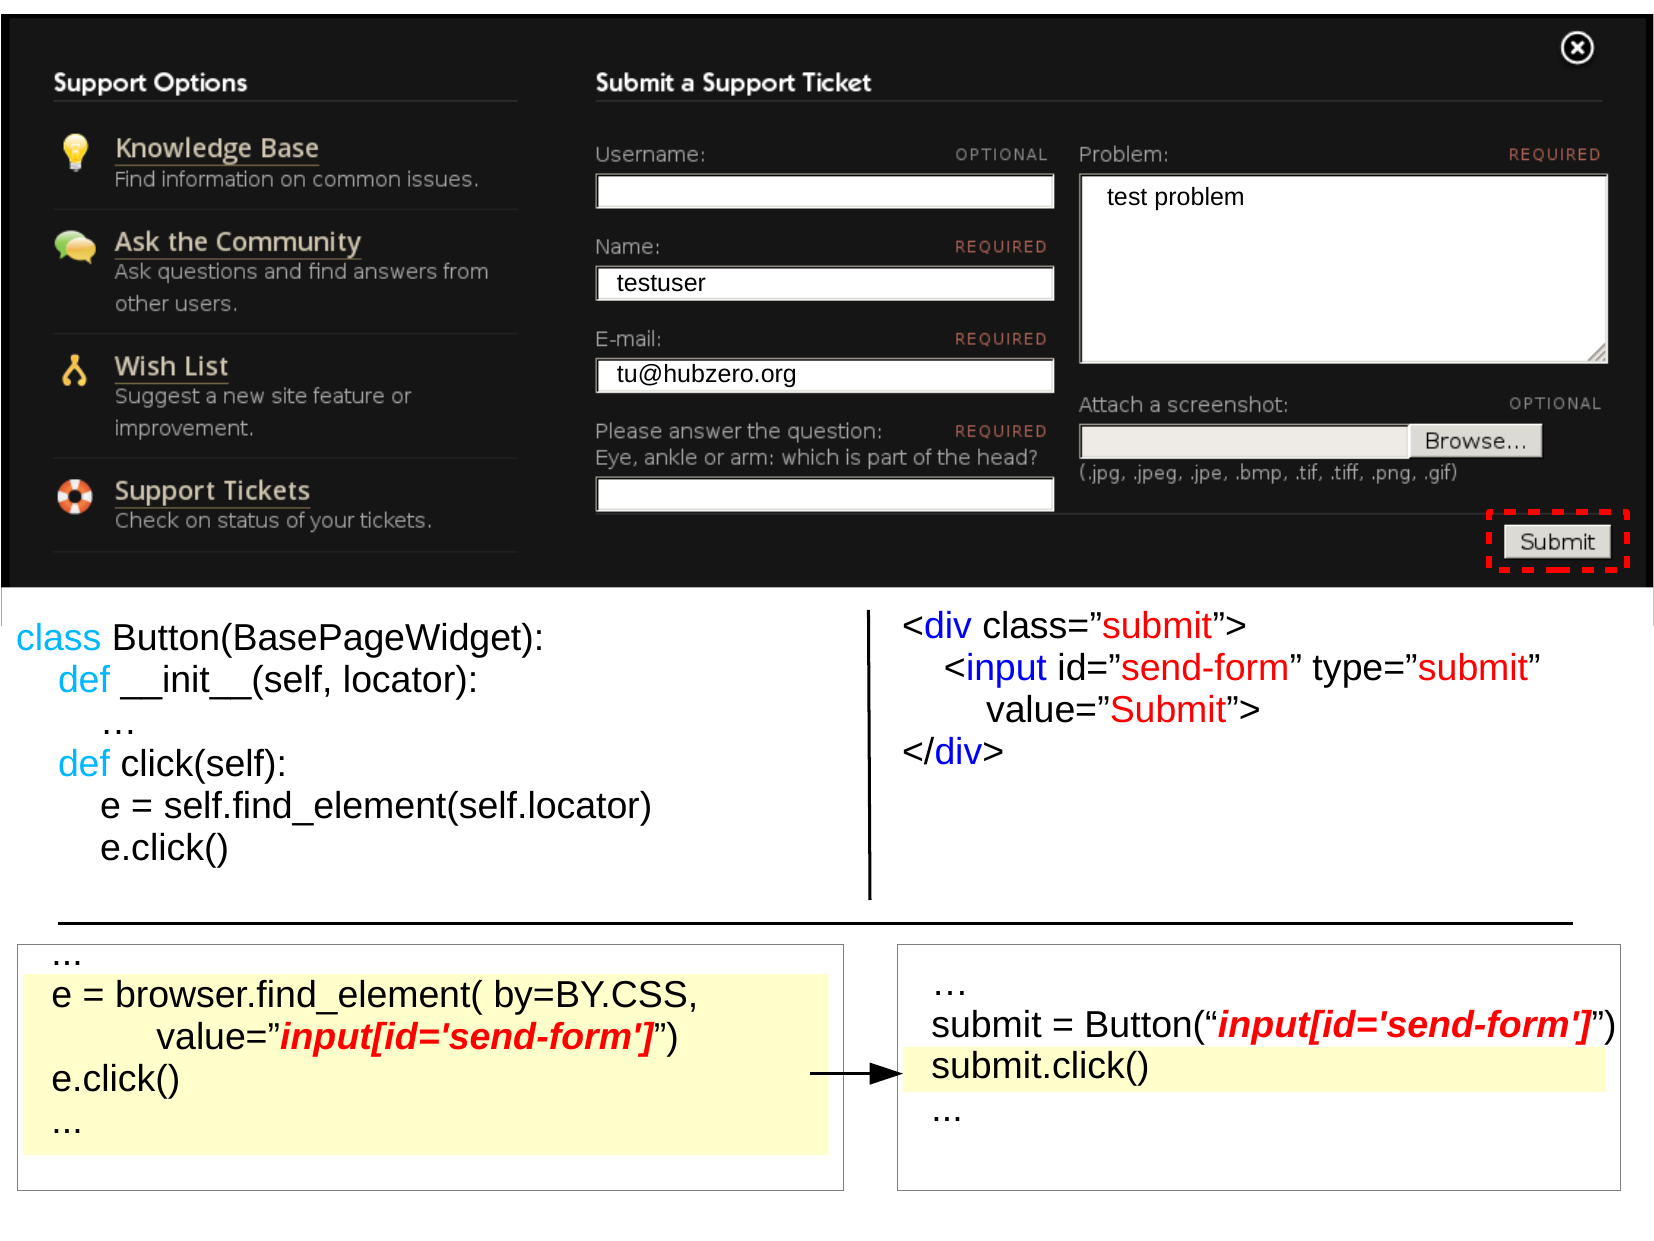

test problem
testuser
tu@hubzero.org
<div class=”submit”>
 <input id=”send-form” type=”submit”
 value=”Submit”>
</div>
class Button(BasePageWidget):
 def __init__(self, locator):
 …
 def click(self):
 e = self.find_element(self.locator)
 e.click()
...
e = browser.find_element( by=BY.CSS,
 value=”input[id='send-form']”)
e.click()
...
…
submit = Button(“input[id='send-form']”)
submit.click()
...